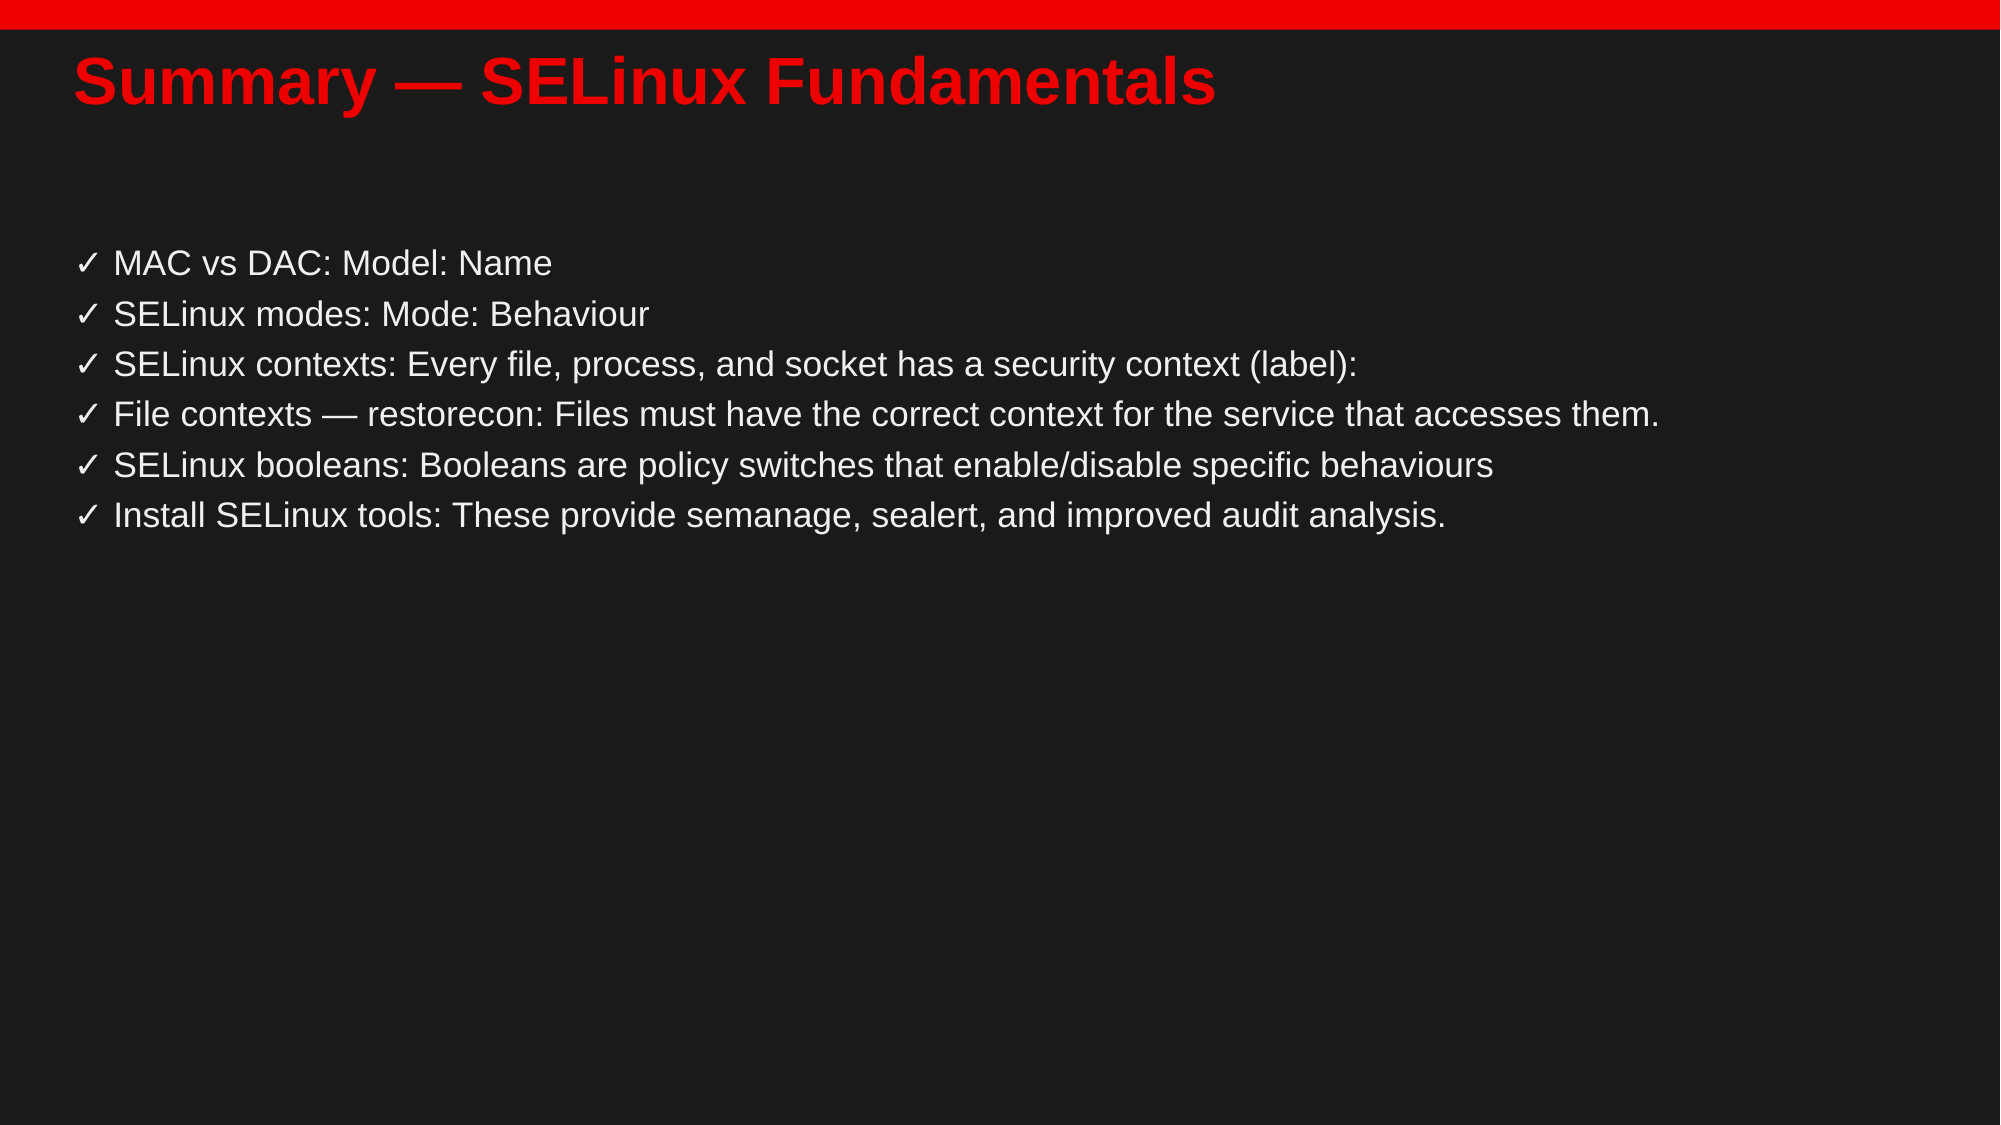

Summary — SELinux Fundamentals
✓ MAC vs DAC: Model: Name
✓ SELinux modes: Mode: Behaviour
✓ SELinux contexts: Every file, process, and socket has a security context (label):
✓ File contexts — restorecon: Files must have the correct context for the service that accesses them.
✓ SELinux booleans: Booleans are policy switches that enable/disable specific behaviours
✓ Install SELinux tools: These provide semanage, sealert, and improved audit analysis.